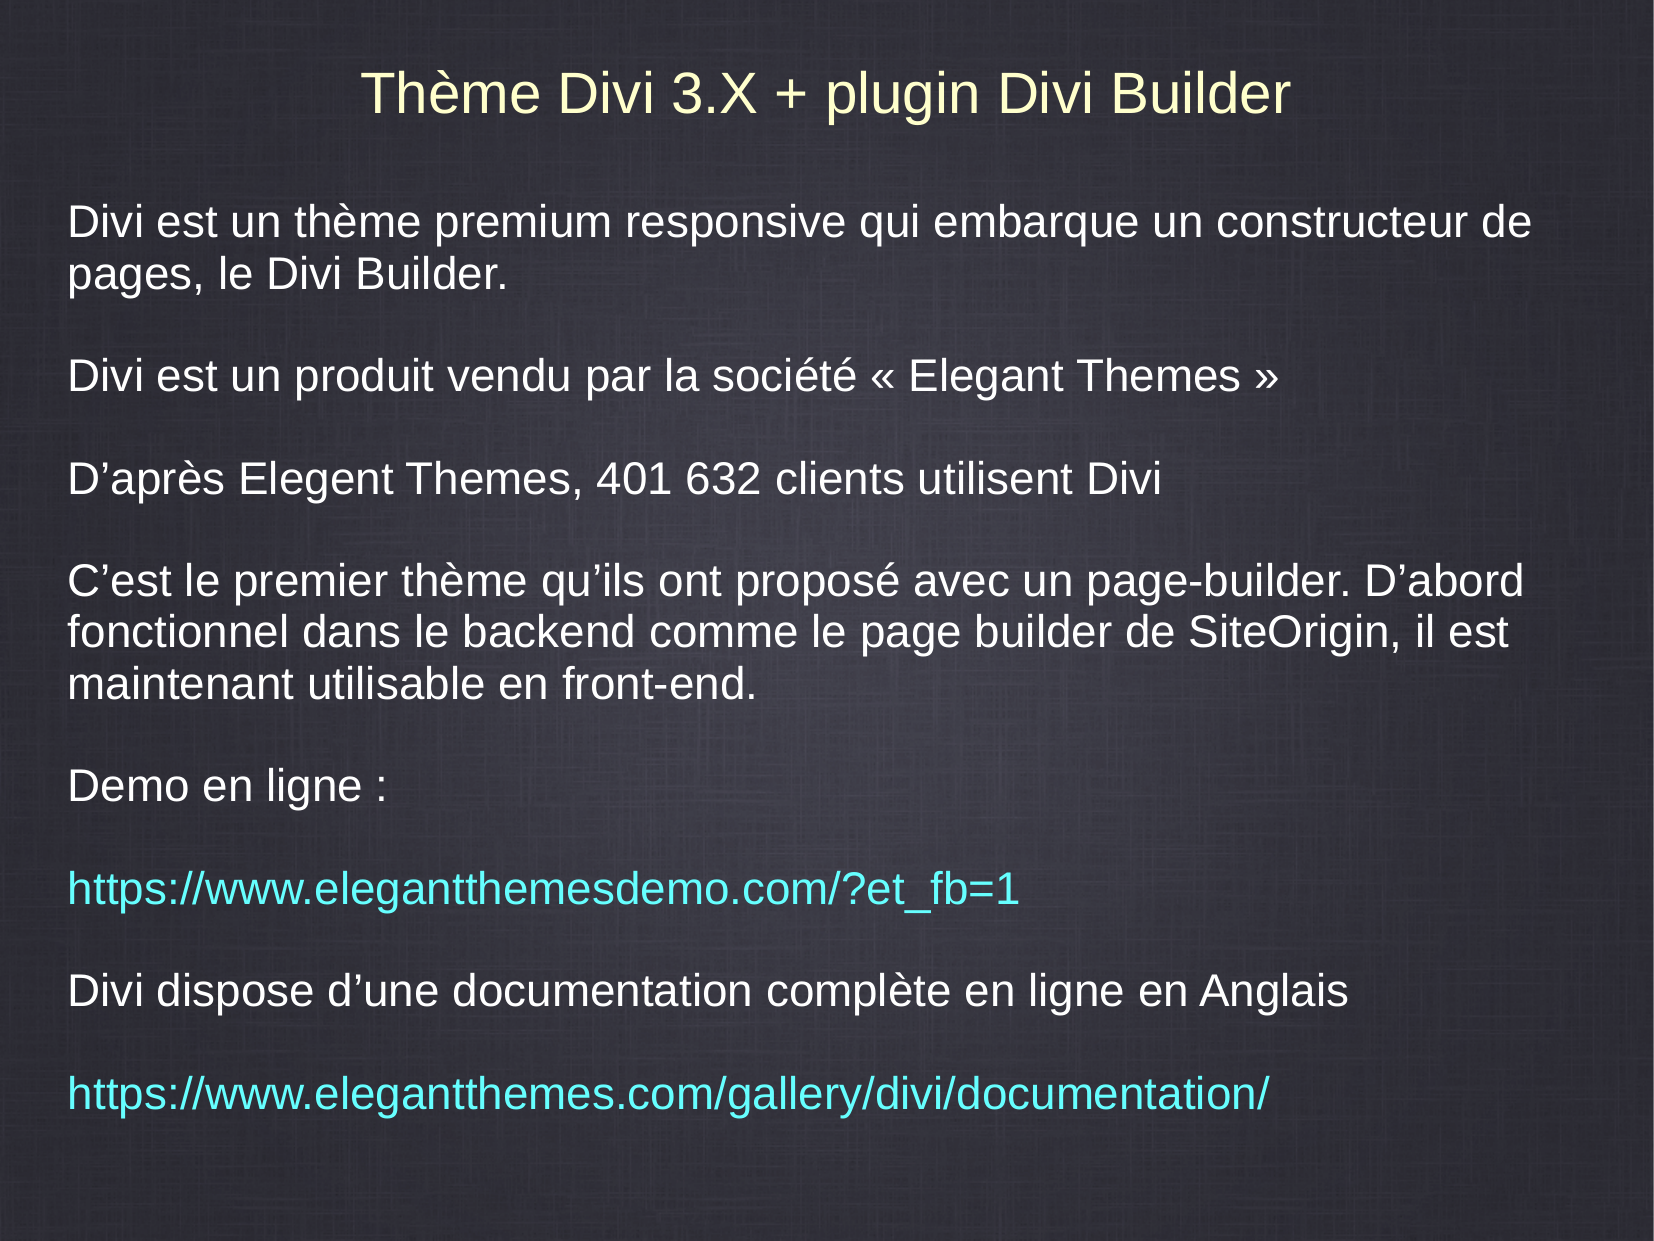

Thème Divi 3.X + plugin Divi Builder
Divi est un thème premium responsive qui embarque un constructeur de pages, le Divi Builder.
Divi est un produit vendu par la société « Elegant Themes »
D’après Elegent Themes, 401 632 clients utilisent Divi
C’est le premier thème qu’ils ont proposé avec un page-builder. D’abord fonctionnel dans le backend comme le page builder de SiteOrigin, il est maintenant utilisable en front-end.
Demo en ligne :
https://www.elegantthemesdemo.com/?et_fb=1
Divi dispose d’une documentation complète en ligne en Anglais
https://www.elegantthemes.com/gallery/divi/documentation/